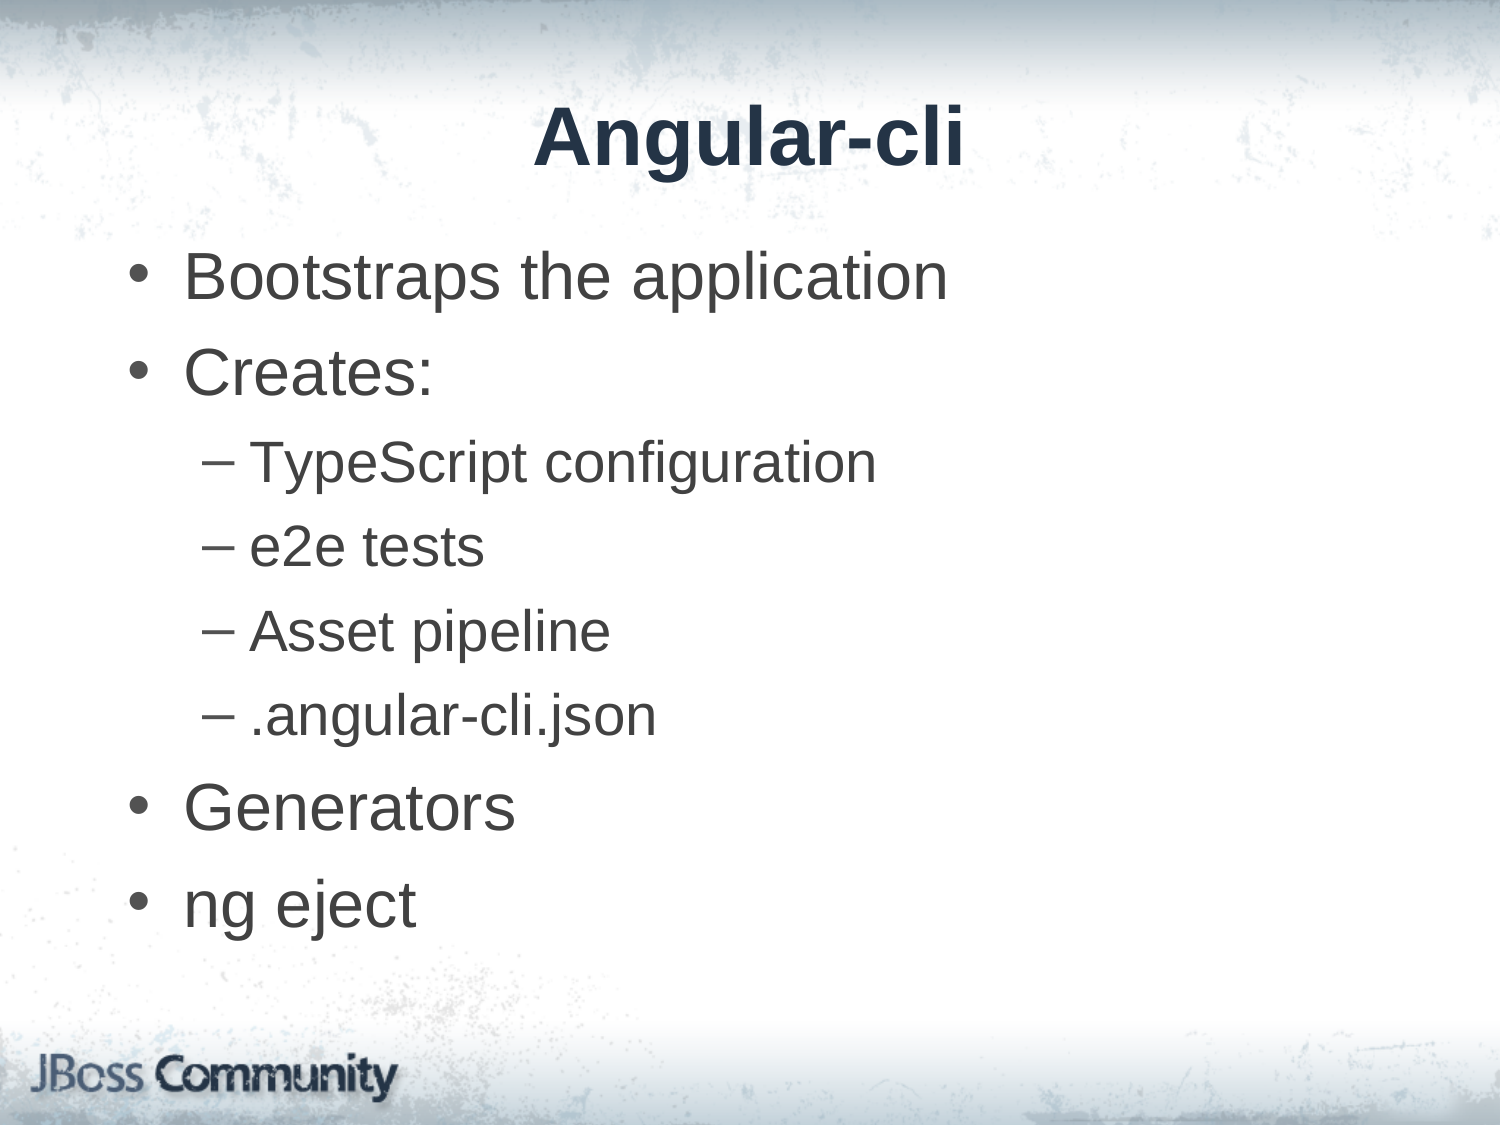

# Angular-cli
Bootstraps the application
Creates:
TypeScript configuration
e2e tests
Asset pipeline
.angular-cli.json
Generators
ng eject